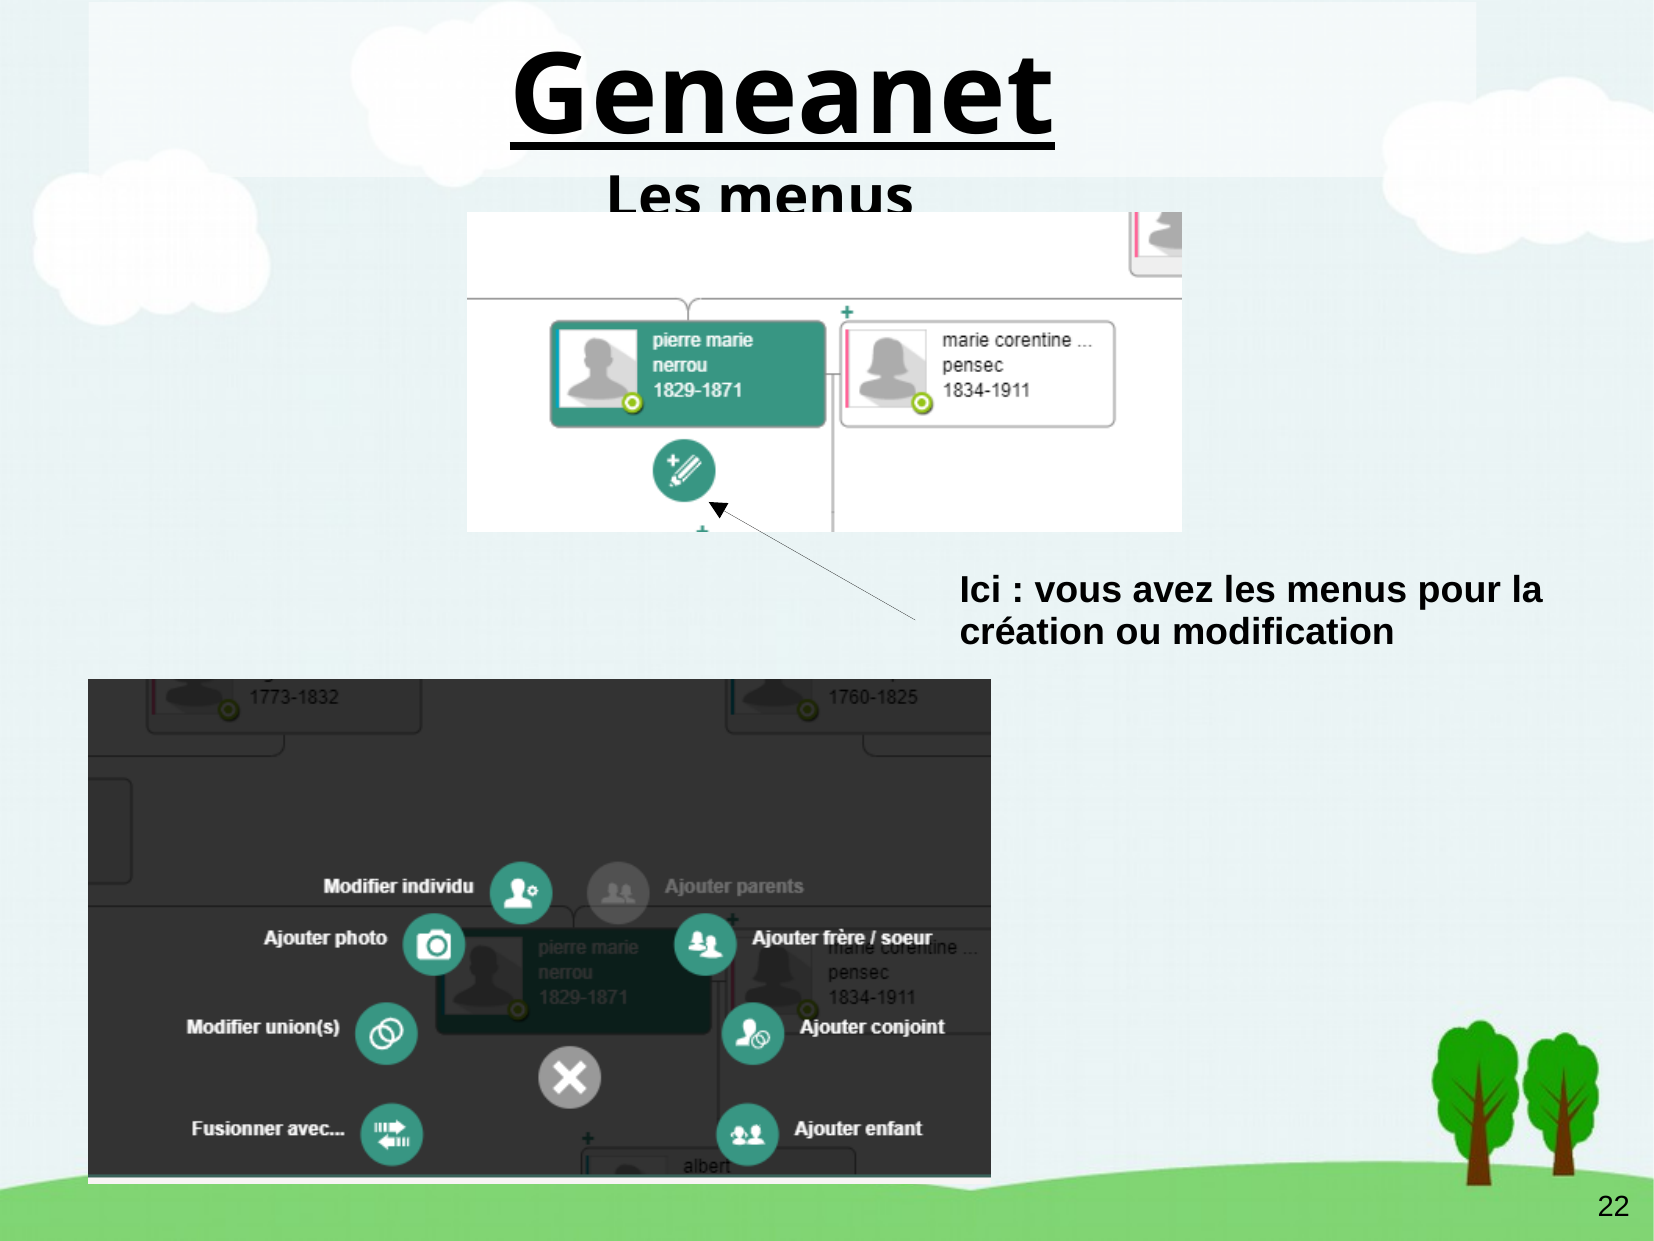

# Geneanet
Les menus
Ici : vous avez les menus pour la création ou modification
22